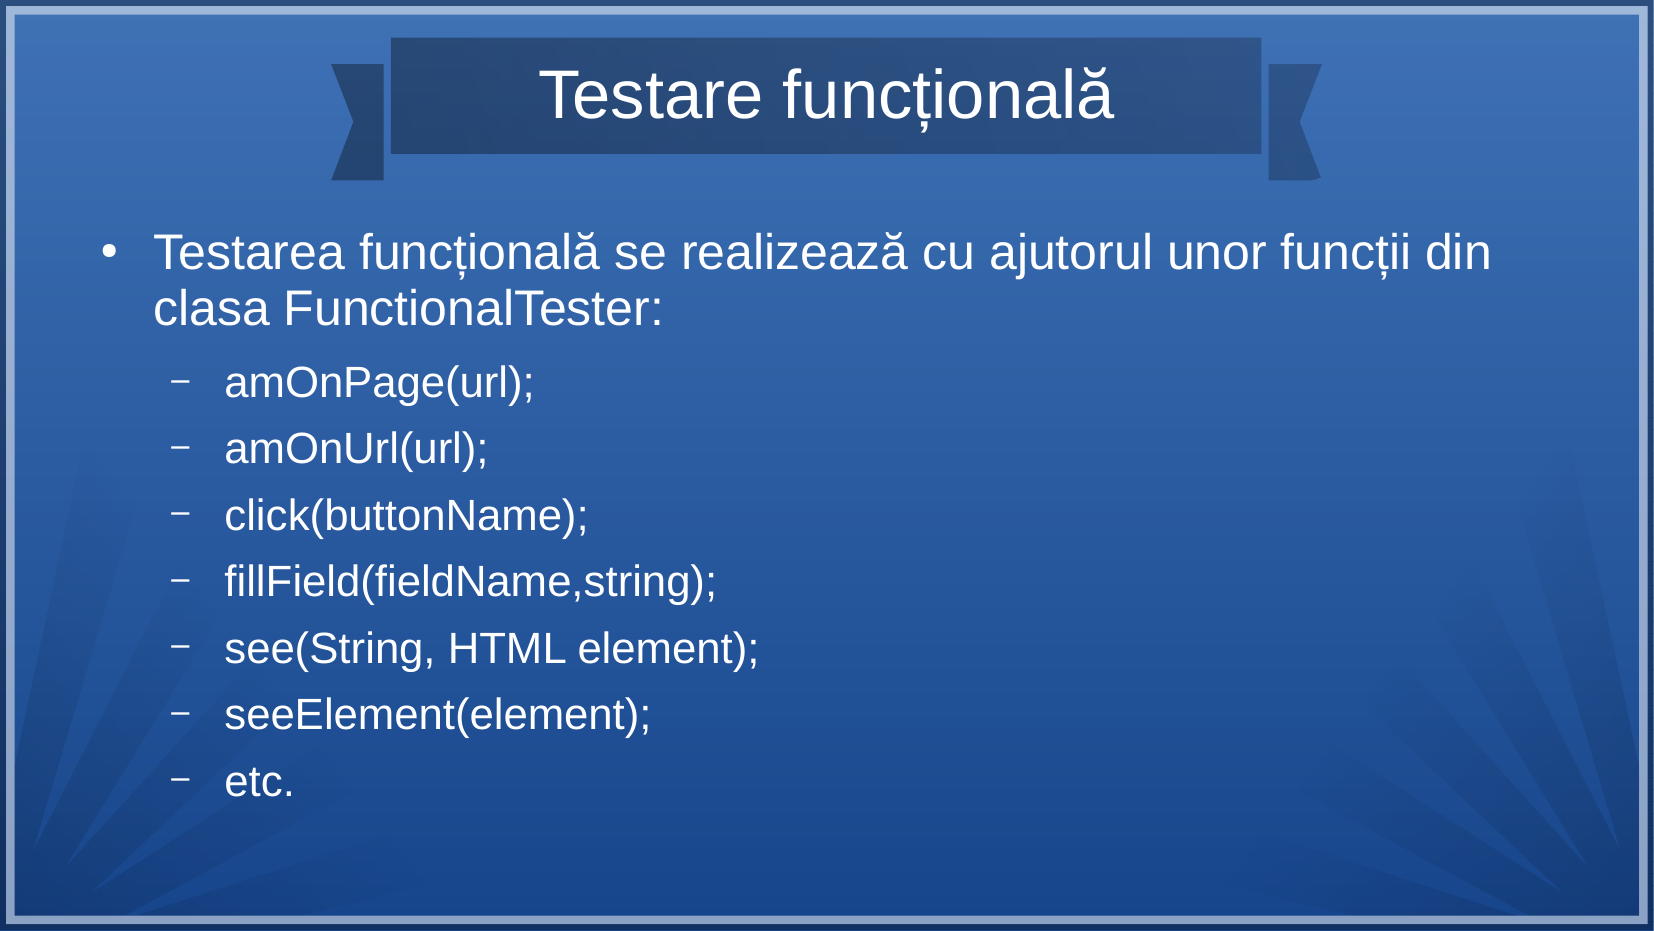

# Testare funcțională
Testarea funcțională se realizează cu ajutorul unor funcții din clasa FunctionalTester:
amOnPage(url);
amOnUrl(url);
click(buttonName);
fillField(fieldName,string);
see(String, HTML element);
seeElement(element);
etc.